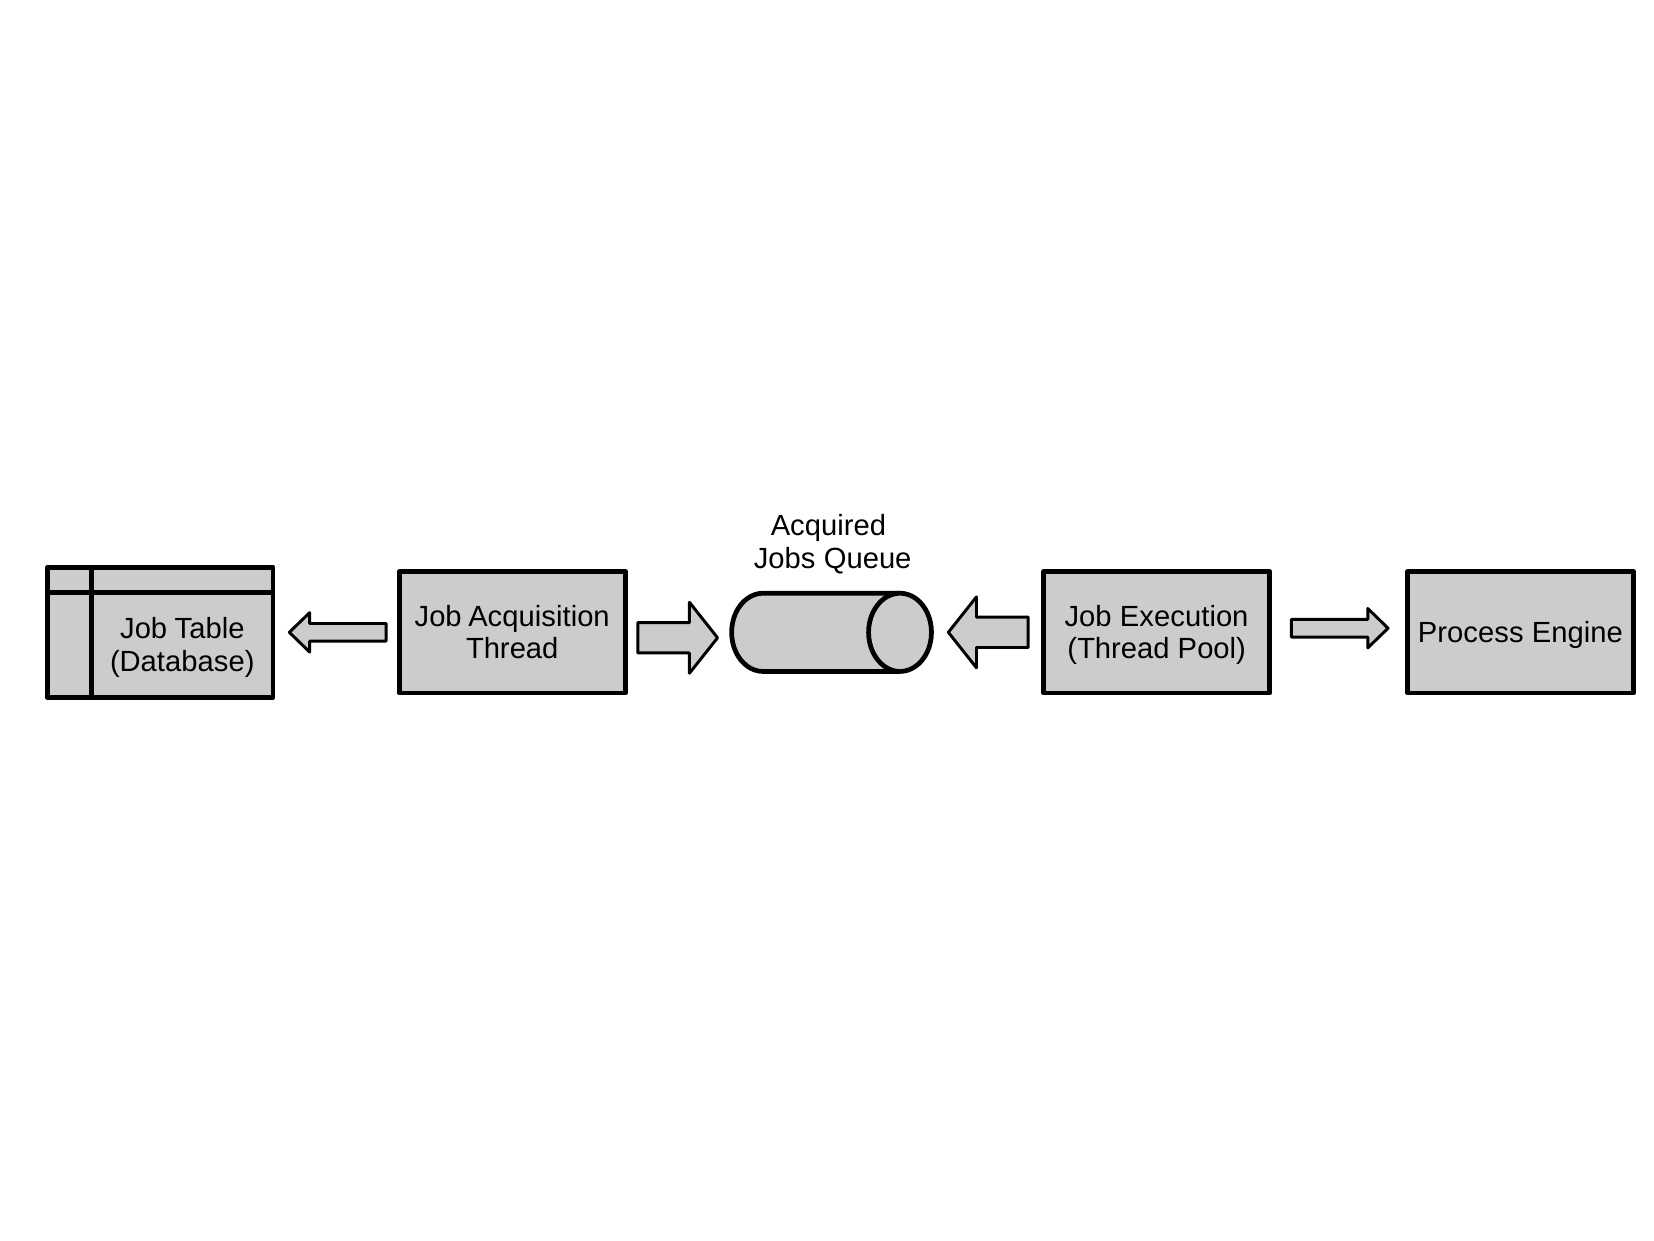

Acquired
Jobs Queue
Job Table
(Database)
Job Acquisition
Thread
Job Execution
(Thread Pool)
Process Engine